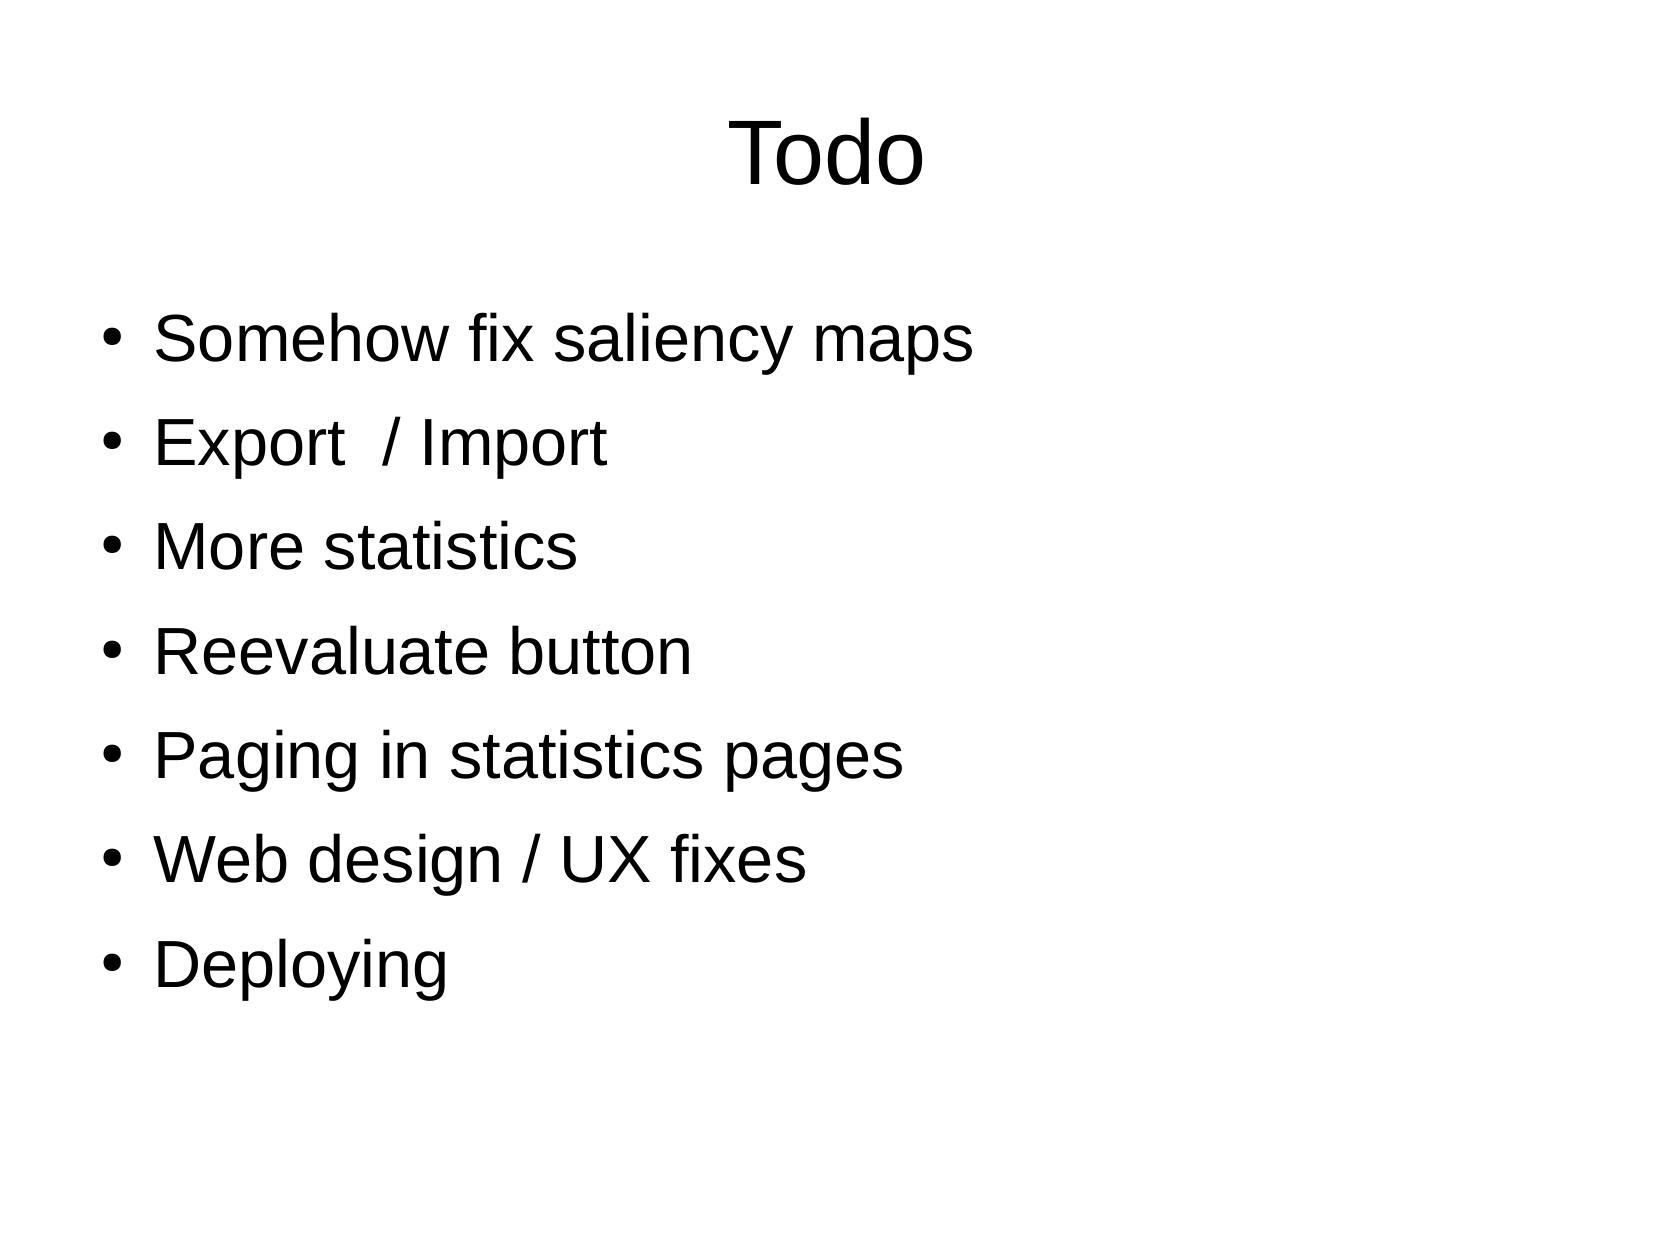

# Todo
Somehow fix saliency maps
Export / Import
More statistics
Reevaluate button
Paging in statistics pages
Web design / UX fixes
Deploying